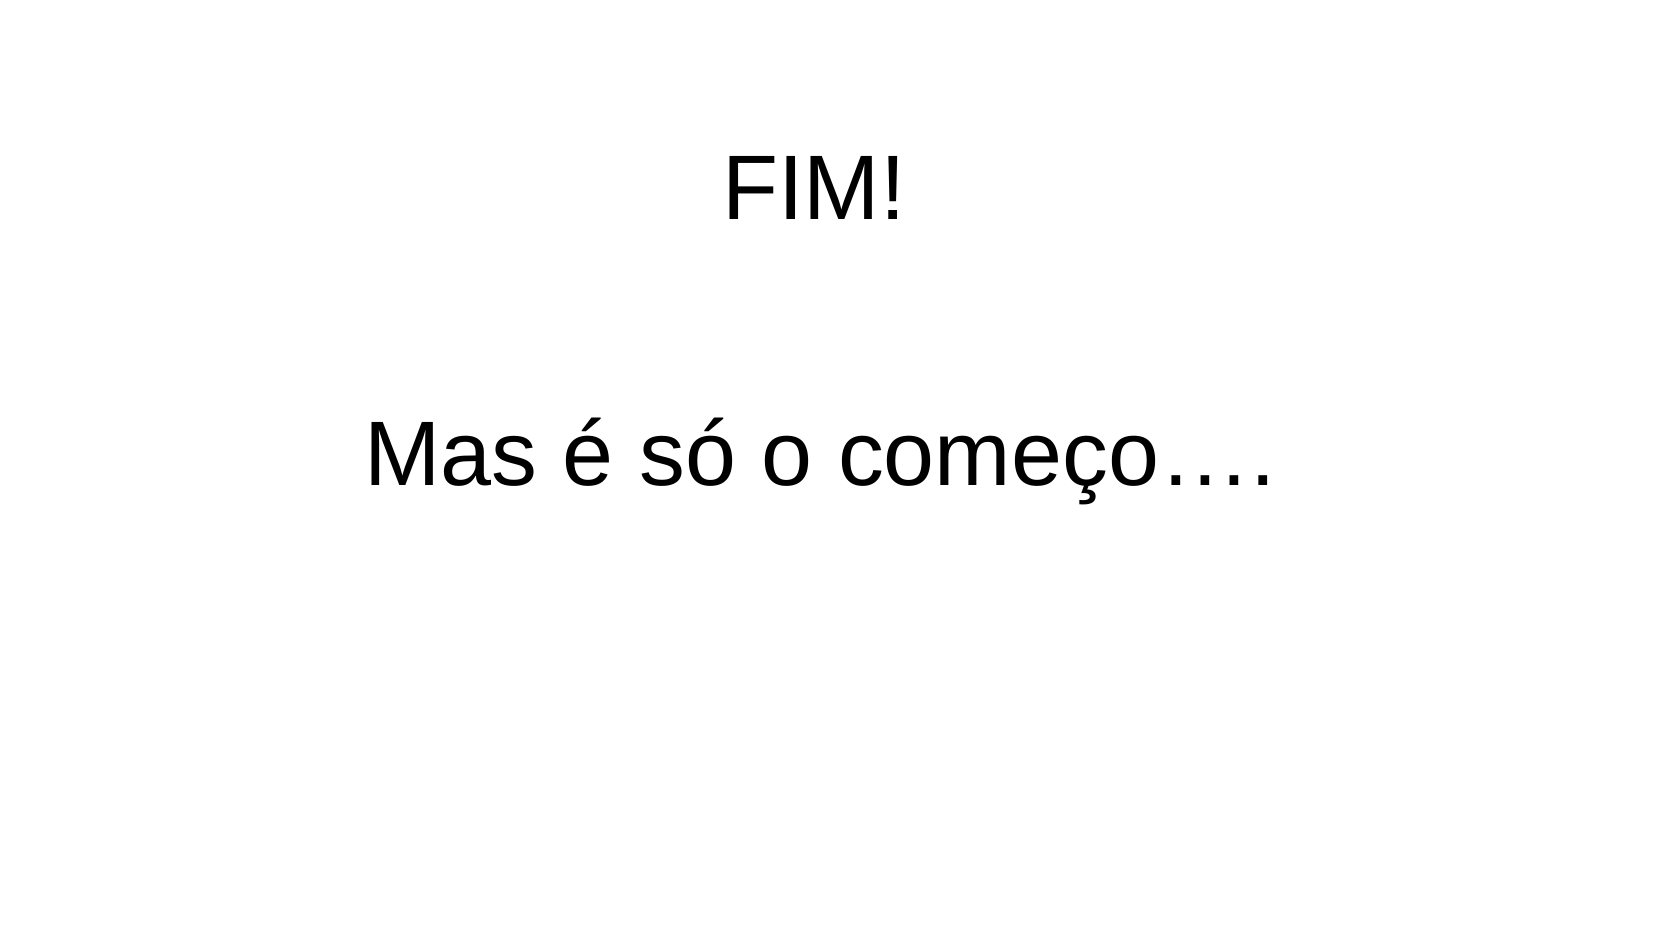

# FIM!
Mas é só o começo….